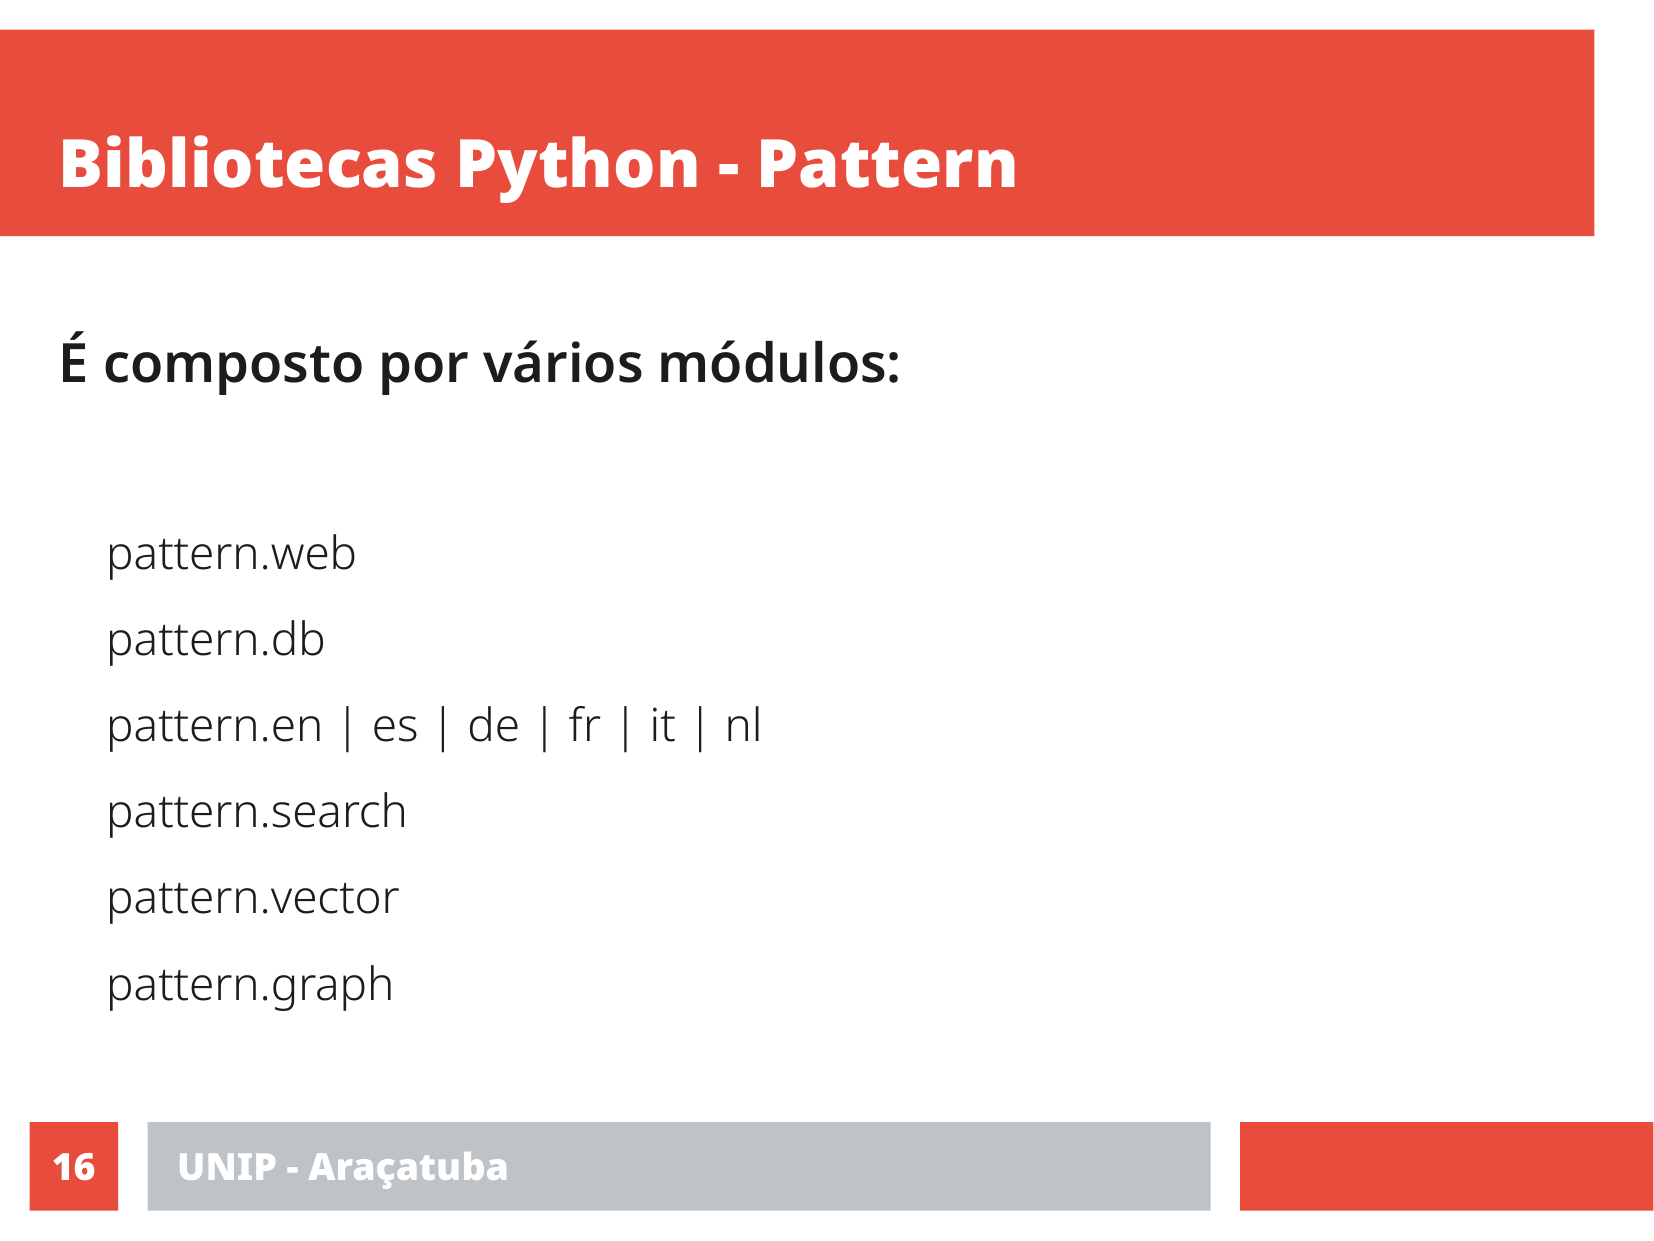

# Bibliotecas Python - Pattern
É composto por vários módulos:
pattern.web
pattern.db
pattern.en | es | de | fr | it | nl
pattern.search
pattern.vector
pattern.graph
16
UNIP - Araçatuba